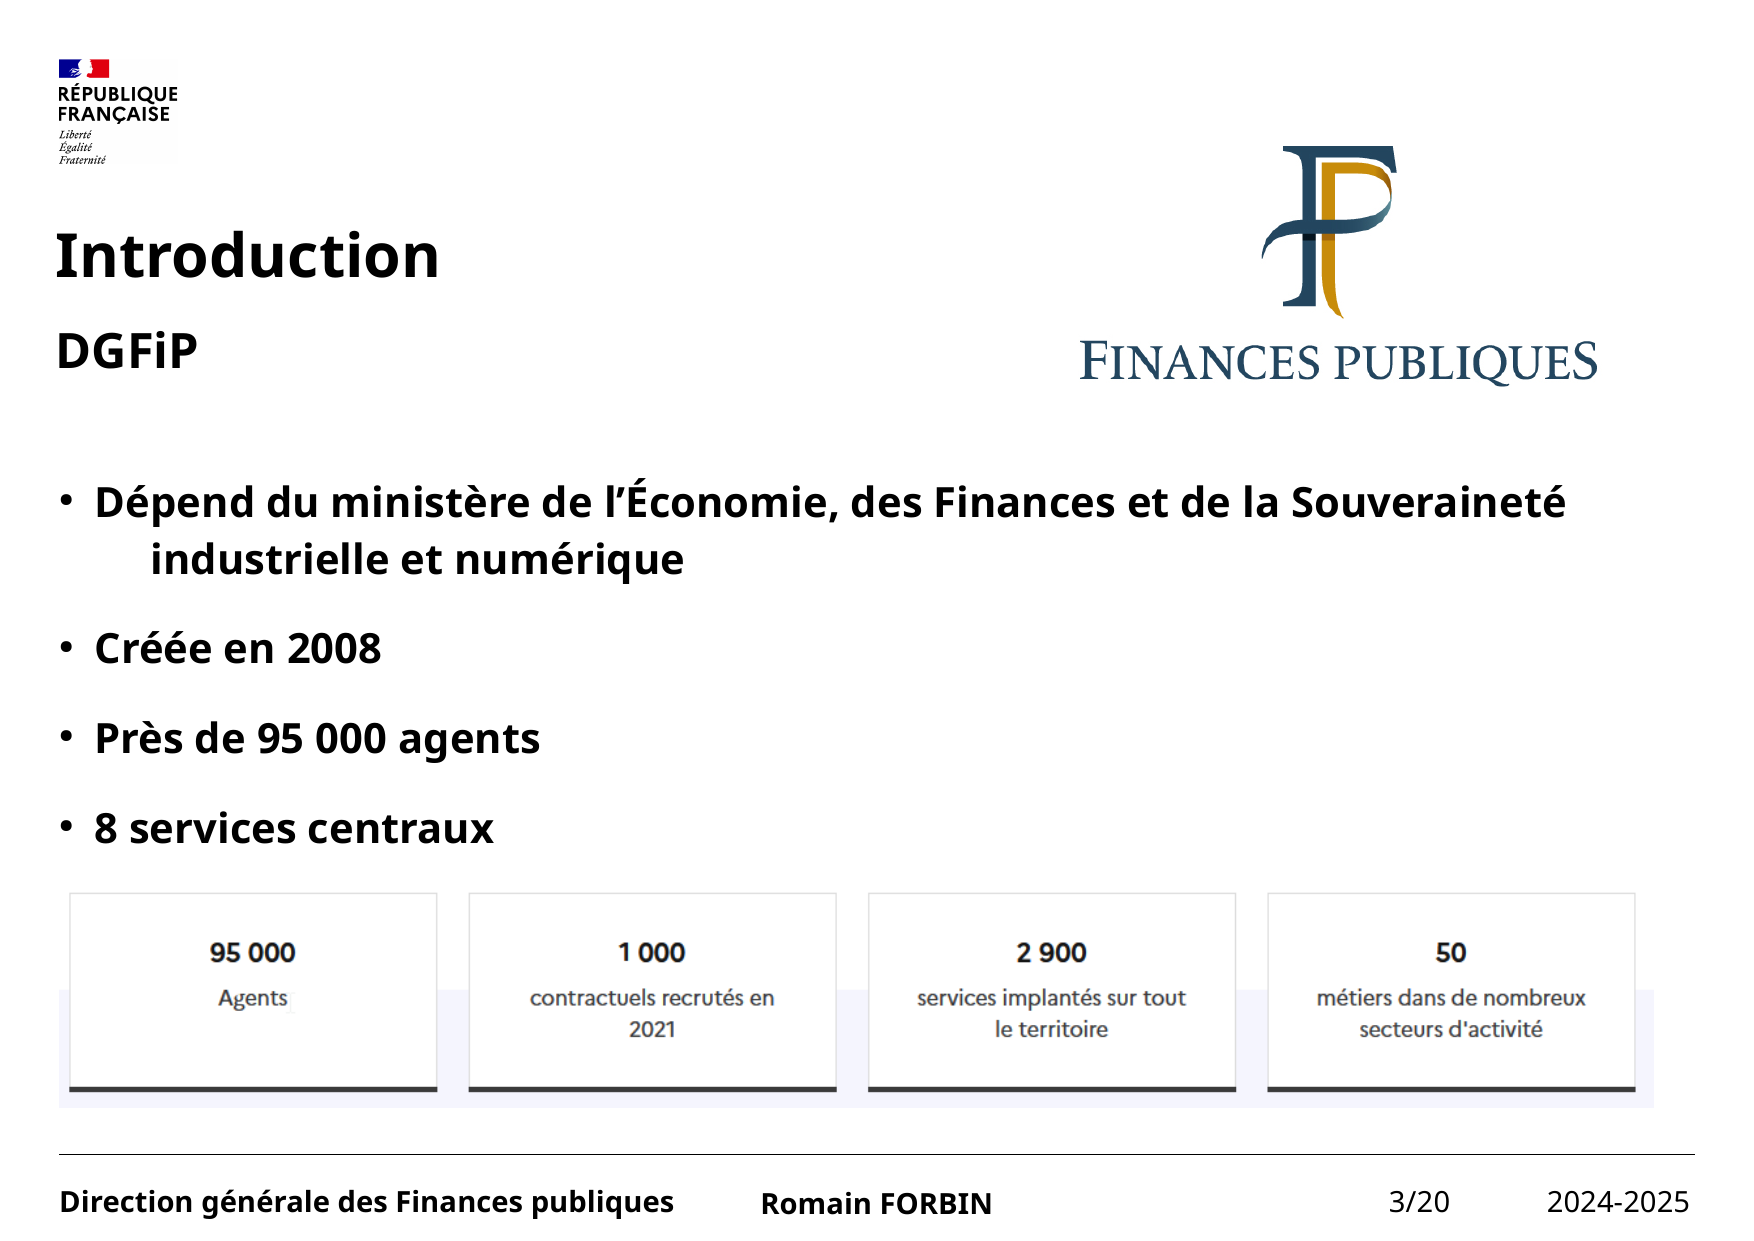

# Introduction
DGFiP
Dépend du ministère de l’Économie, des Finances et de la Souveraineté industrielle et numérique
Créée en 2008
Près de 95 000 agents
8 services centraux